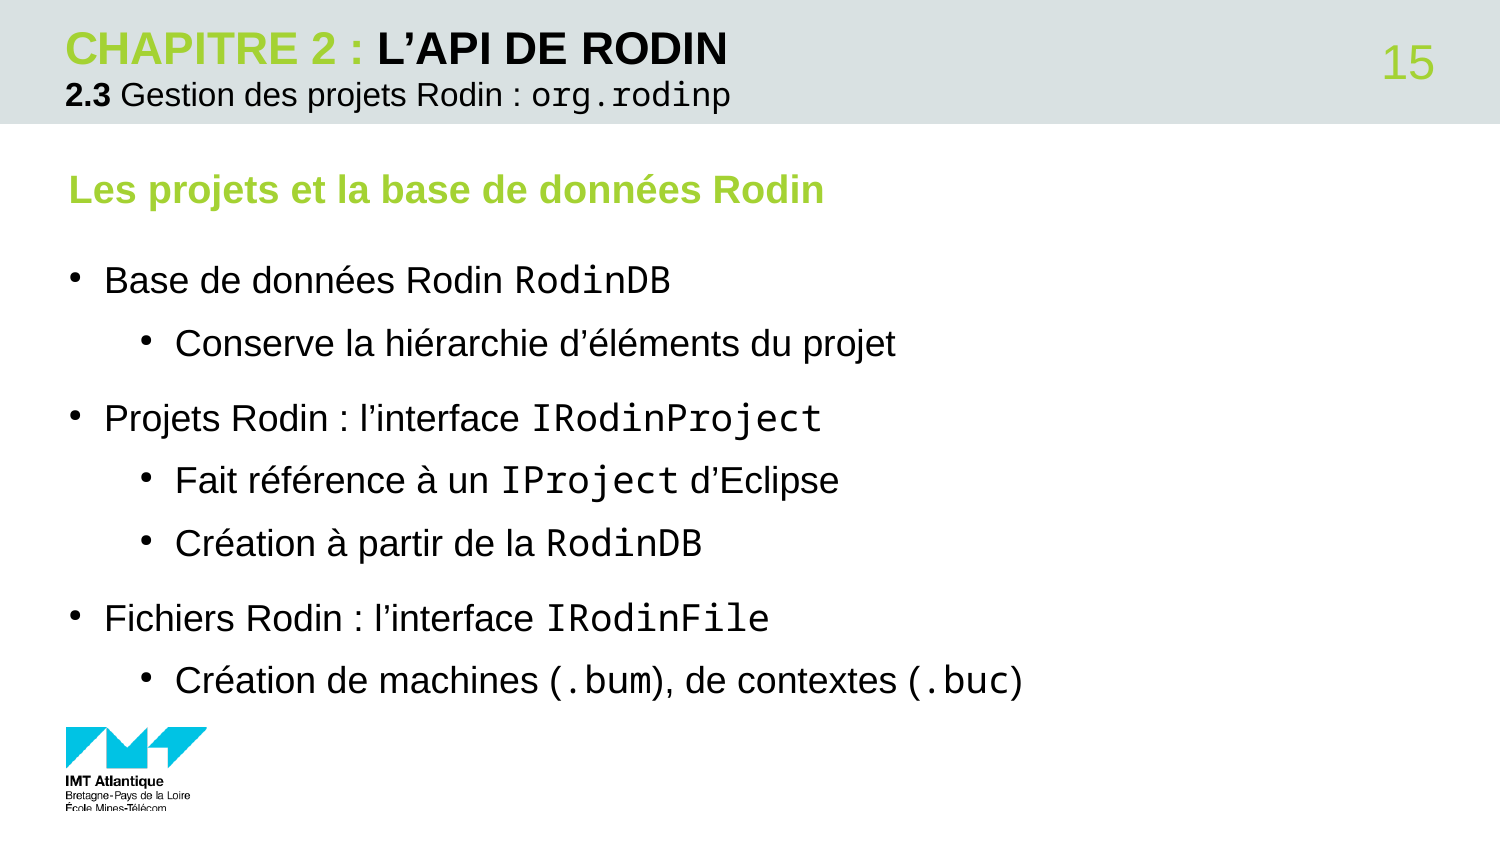

# CHAPITRE 2 : L’API de Rodin
2.3 Gestion des projets Rodin : org.rodinp
Les projets et la base de données Rodin
Base de données Rodin RodinDB
Conserve la hiérarchie d’éléments du projet
Projets Rodin : l’interface IRodinProject
Fait référence à un IProject d’Eclipse
Création à partir de la RodinDB
Fichiers Rodin : l’interface IRodinFile
Création de machines (.bum), de contextes (.buc)